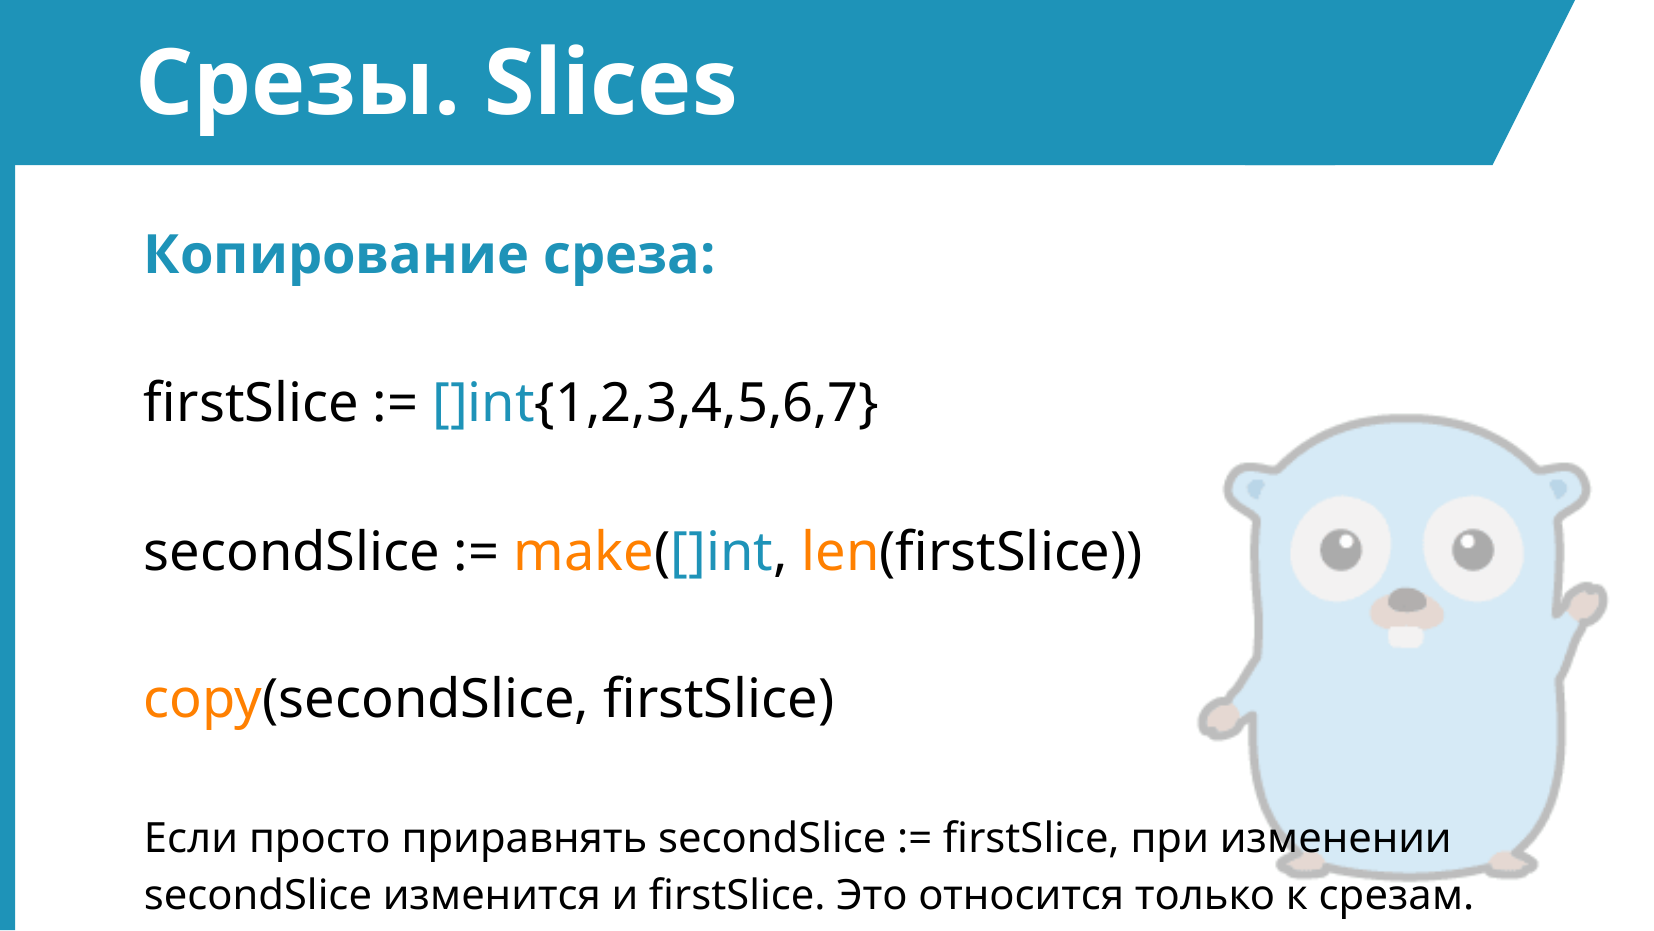

# Срезы. Slices
Копирование среза:
firstSlice := []int{1,2,3,4,5,6,7}
secondSlice := make([]int, len(firstSlice))
copy(secondSlice, firstSlice)
Если просто приравнять secondSlice := firstSlice, при изменении secondSlice изменится и firstSlice. Это относится только к срезам.